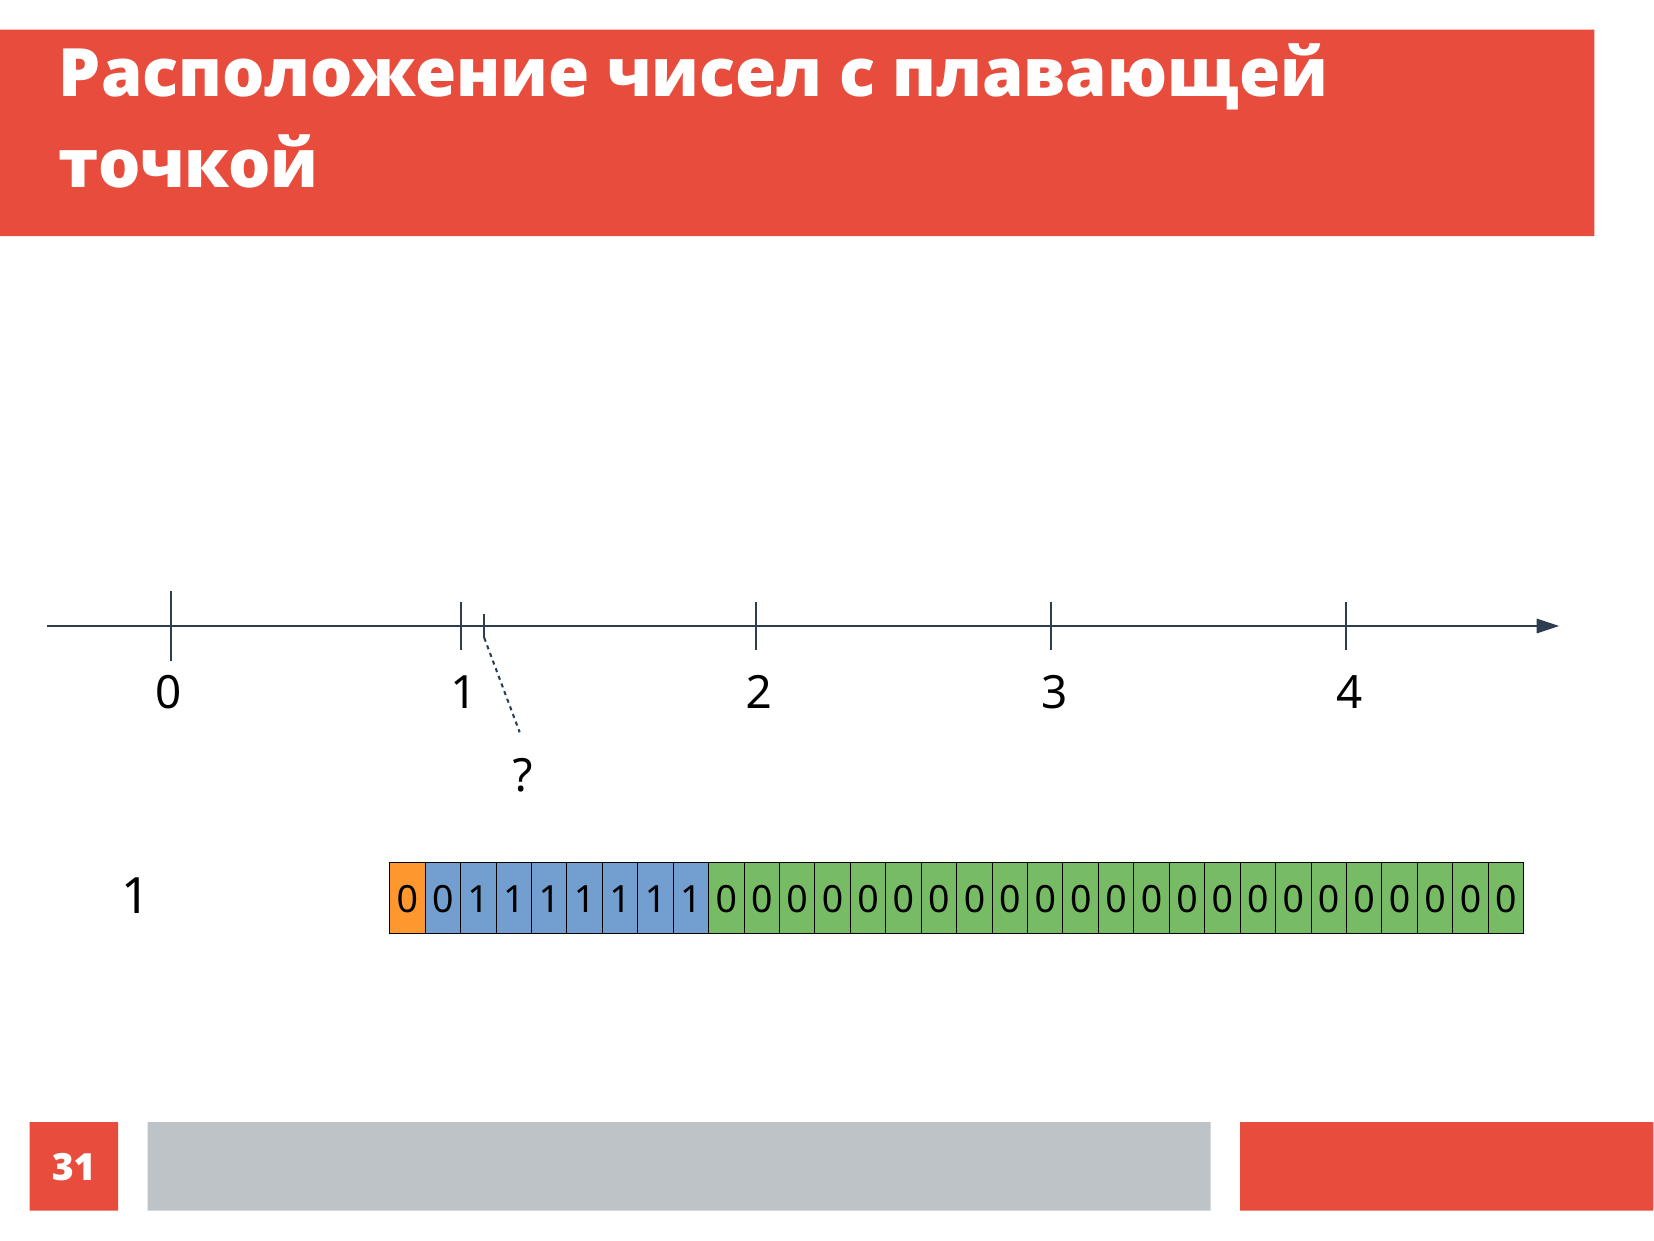

# Расположение чисел с плавающей точкой
0
1
2
3
4
?
1
0
0
1
1
1
1
1
1
1
0
0
0
0
0
0
0
0
0
0
0
0
0
0
0
0
0
0
0
0
0
0
0
31